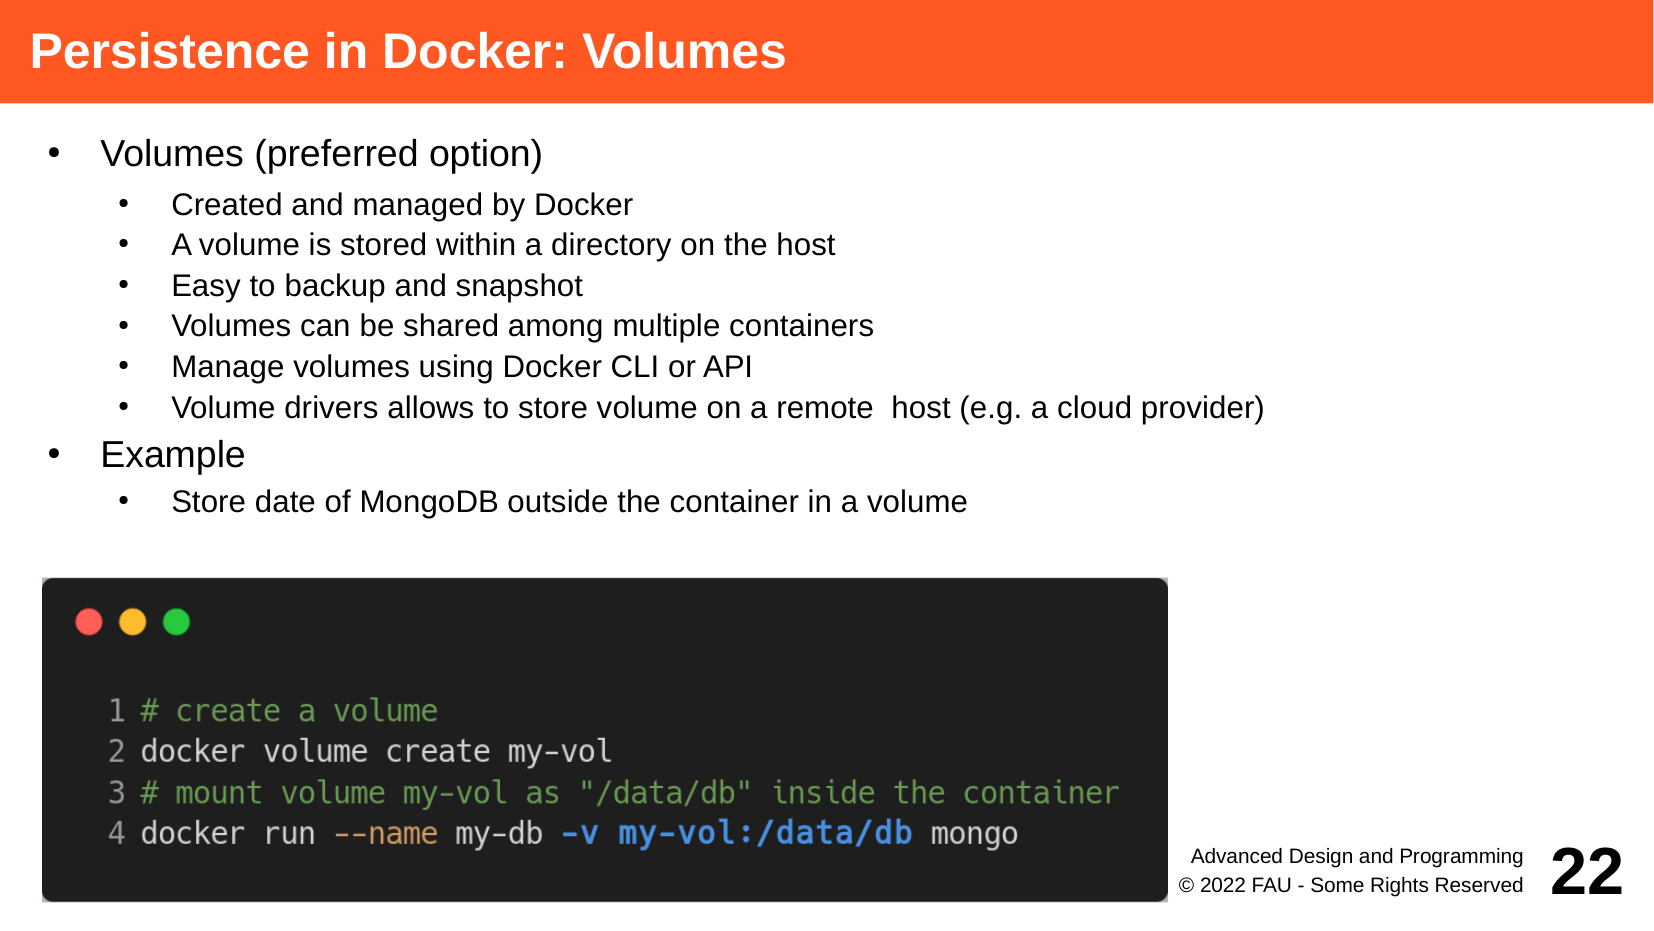

# Persistence in Docker: Volumes
Volumes (preferred option)
Created and managed by Docker
A volume is stored within a directory on the host
Easy to backup and snapshot
Volumes can be shared among multiple containers
Manage volumes using Docker CLI or API
Volume drivers allows to store volume on a remote host (e.g. a cloud provider)
Example
Store date of MongoDB outside the container in a volume
Advanced Design and Programming
22
© 2022 FAU - Some Rights Reserved